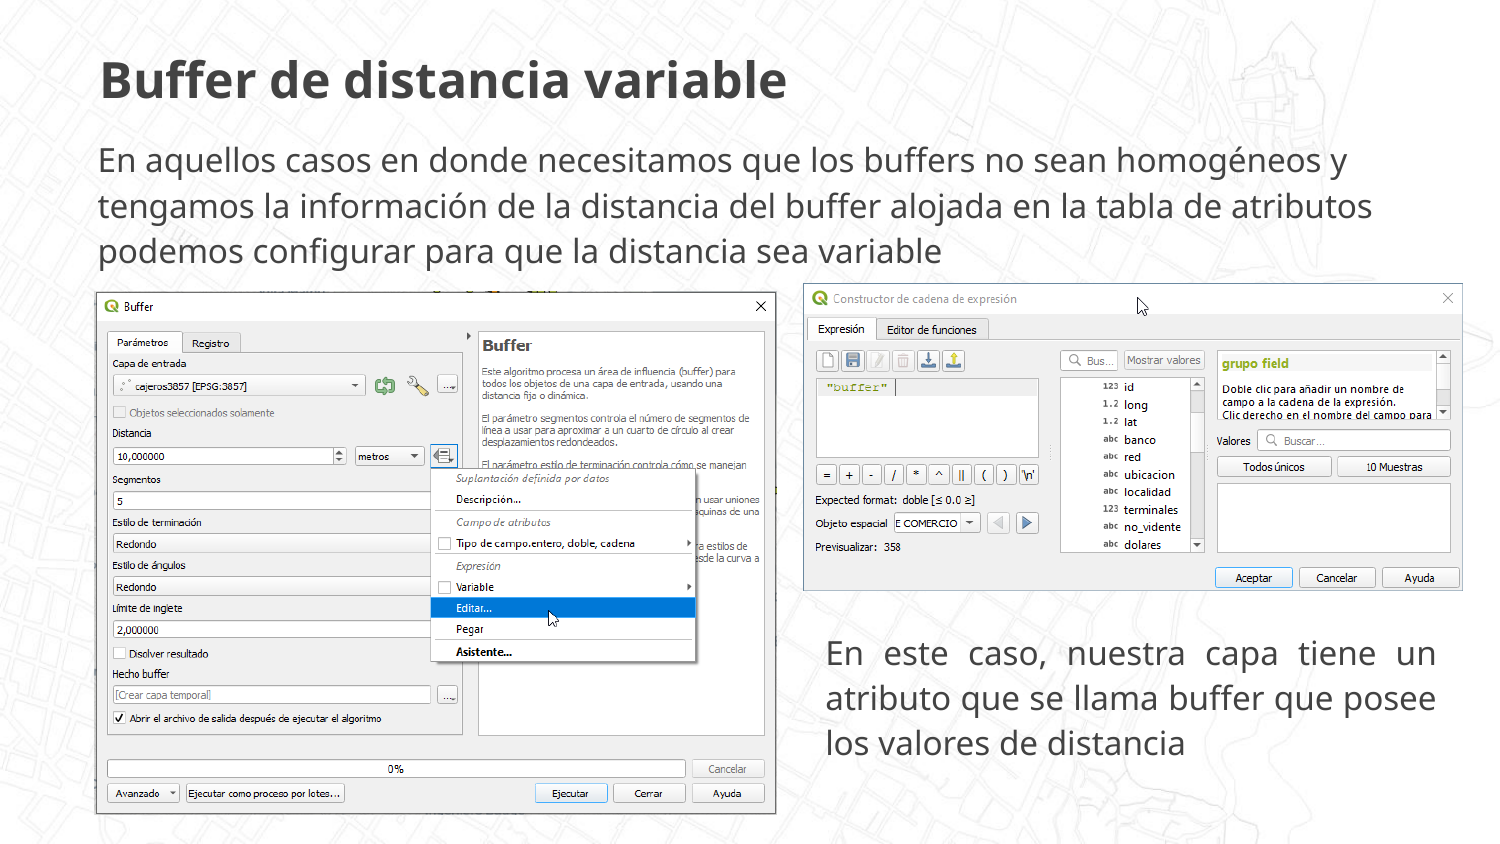

Buffer de distancia variable
En aquellos casos en donde necesitamos que los buffers no sean homogéneos y tengamos la información de la distancia del buffer alojada en la tabla de atributos podemos configurar para que la distancia sea variable
En este caso, nuestra capa tiene un atributo que se llama buffer que posee los valores de distancia